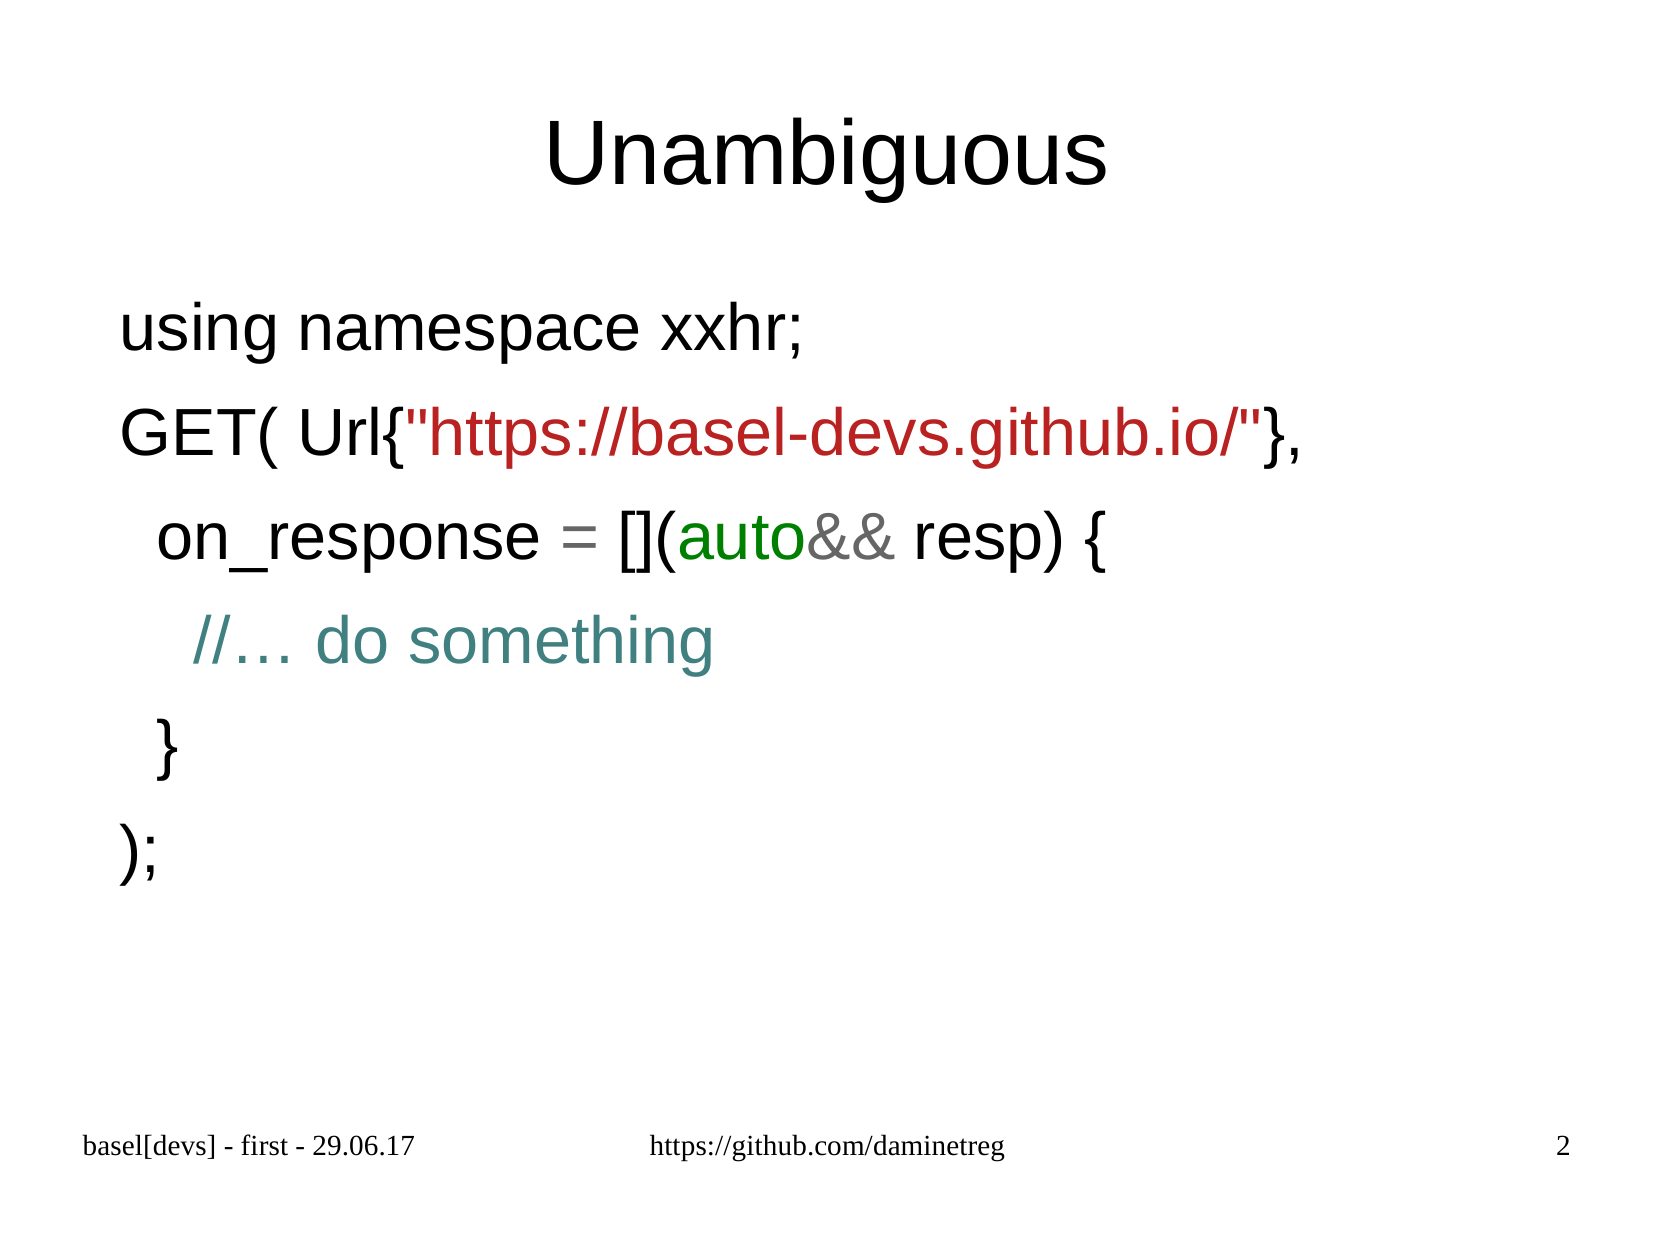

# Unambiguous
 using namespace xxhr;
 GET( Url{"https://basel-devs.github.io/"},
 on_response = [](auto&& resp) {
 //… do something
 }
 );
basel[devs] - first - 29.06.17
https://github.com/daminetreg
2